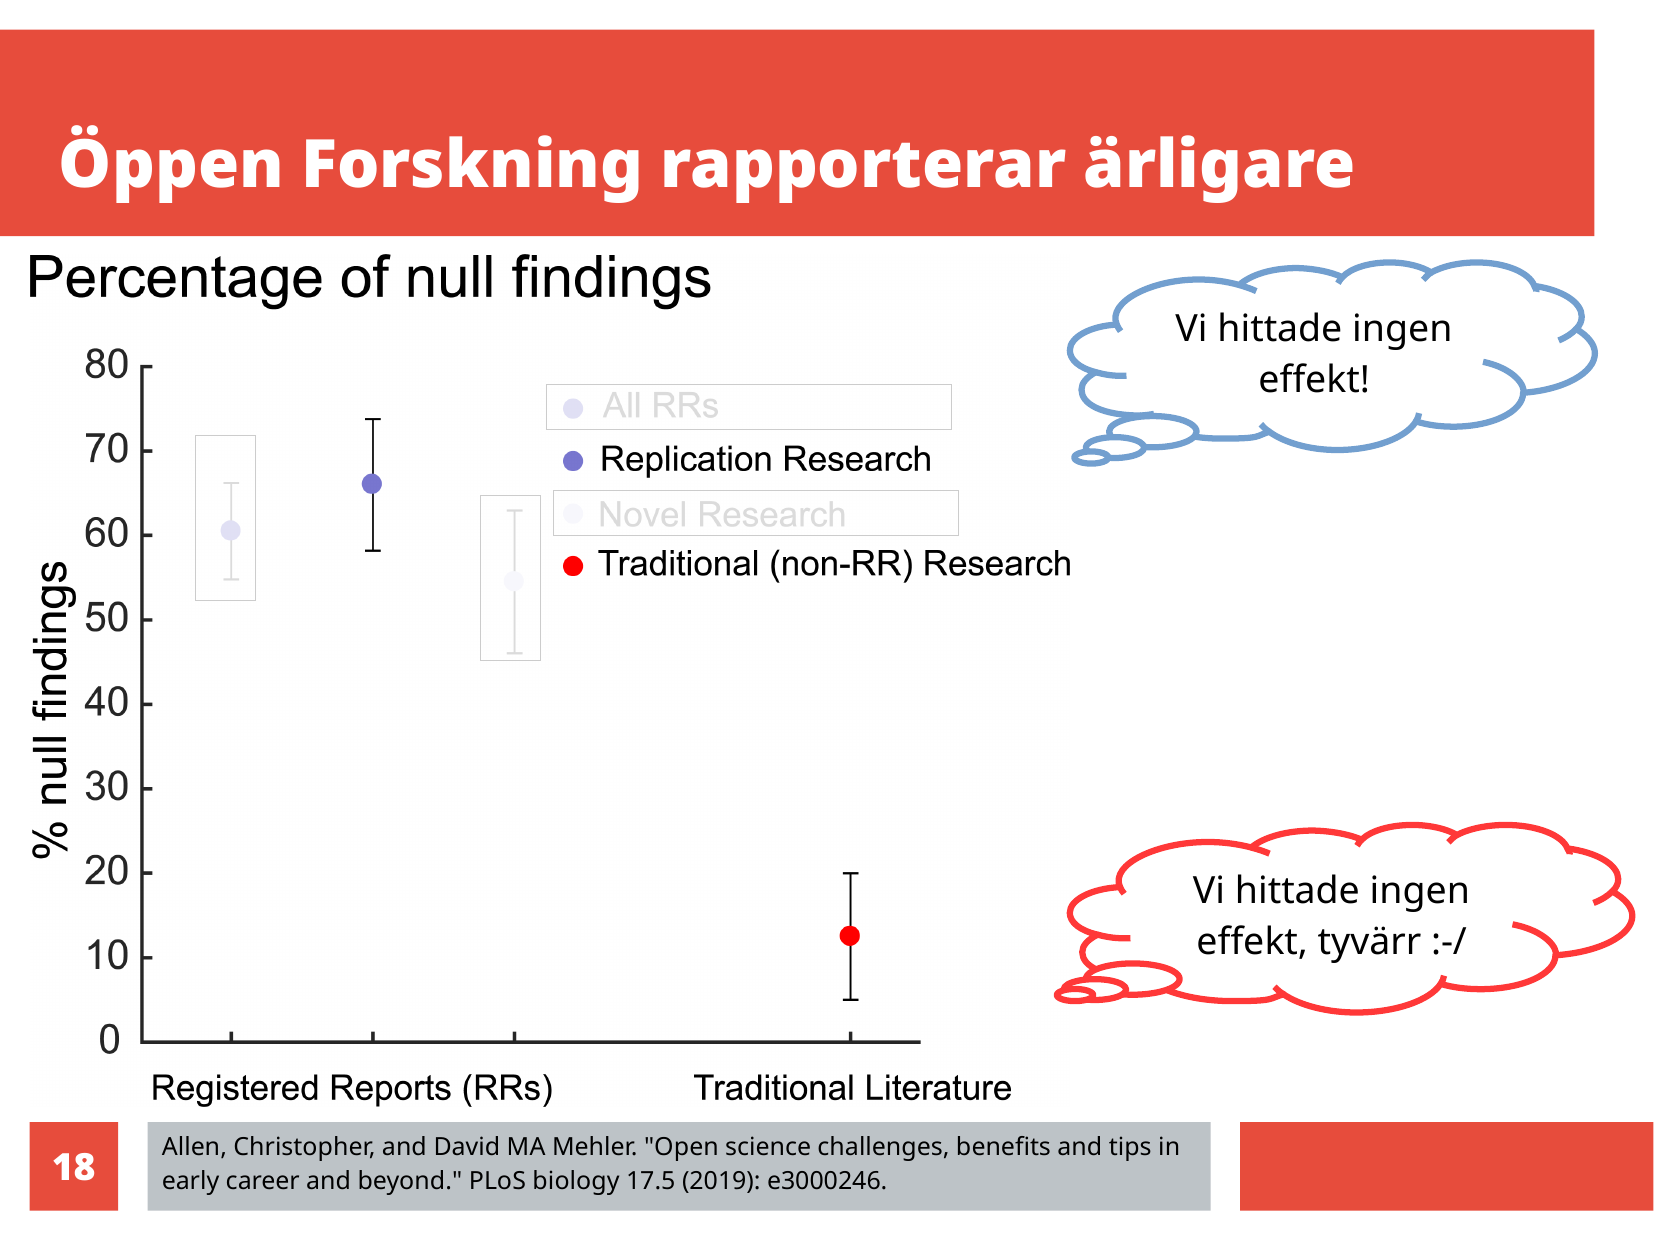

# Öppen Forskning rapporterar ärligare
Vi hittade ingen effekt!
Vi hittade ingen effekt, tyvärr :-/
Allen, Christopher, and David MA Mehler. "Open science challenges, benefits and tips in early career and beyond." PLoS biology 17.5 (2019): e3000246.
18